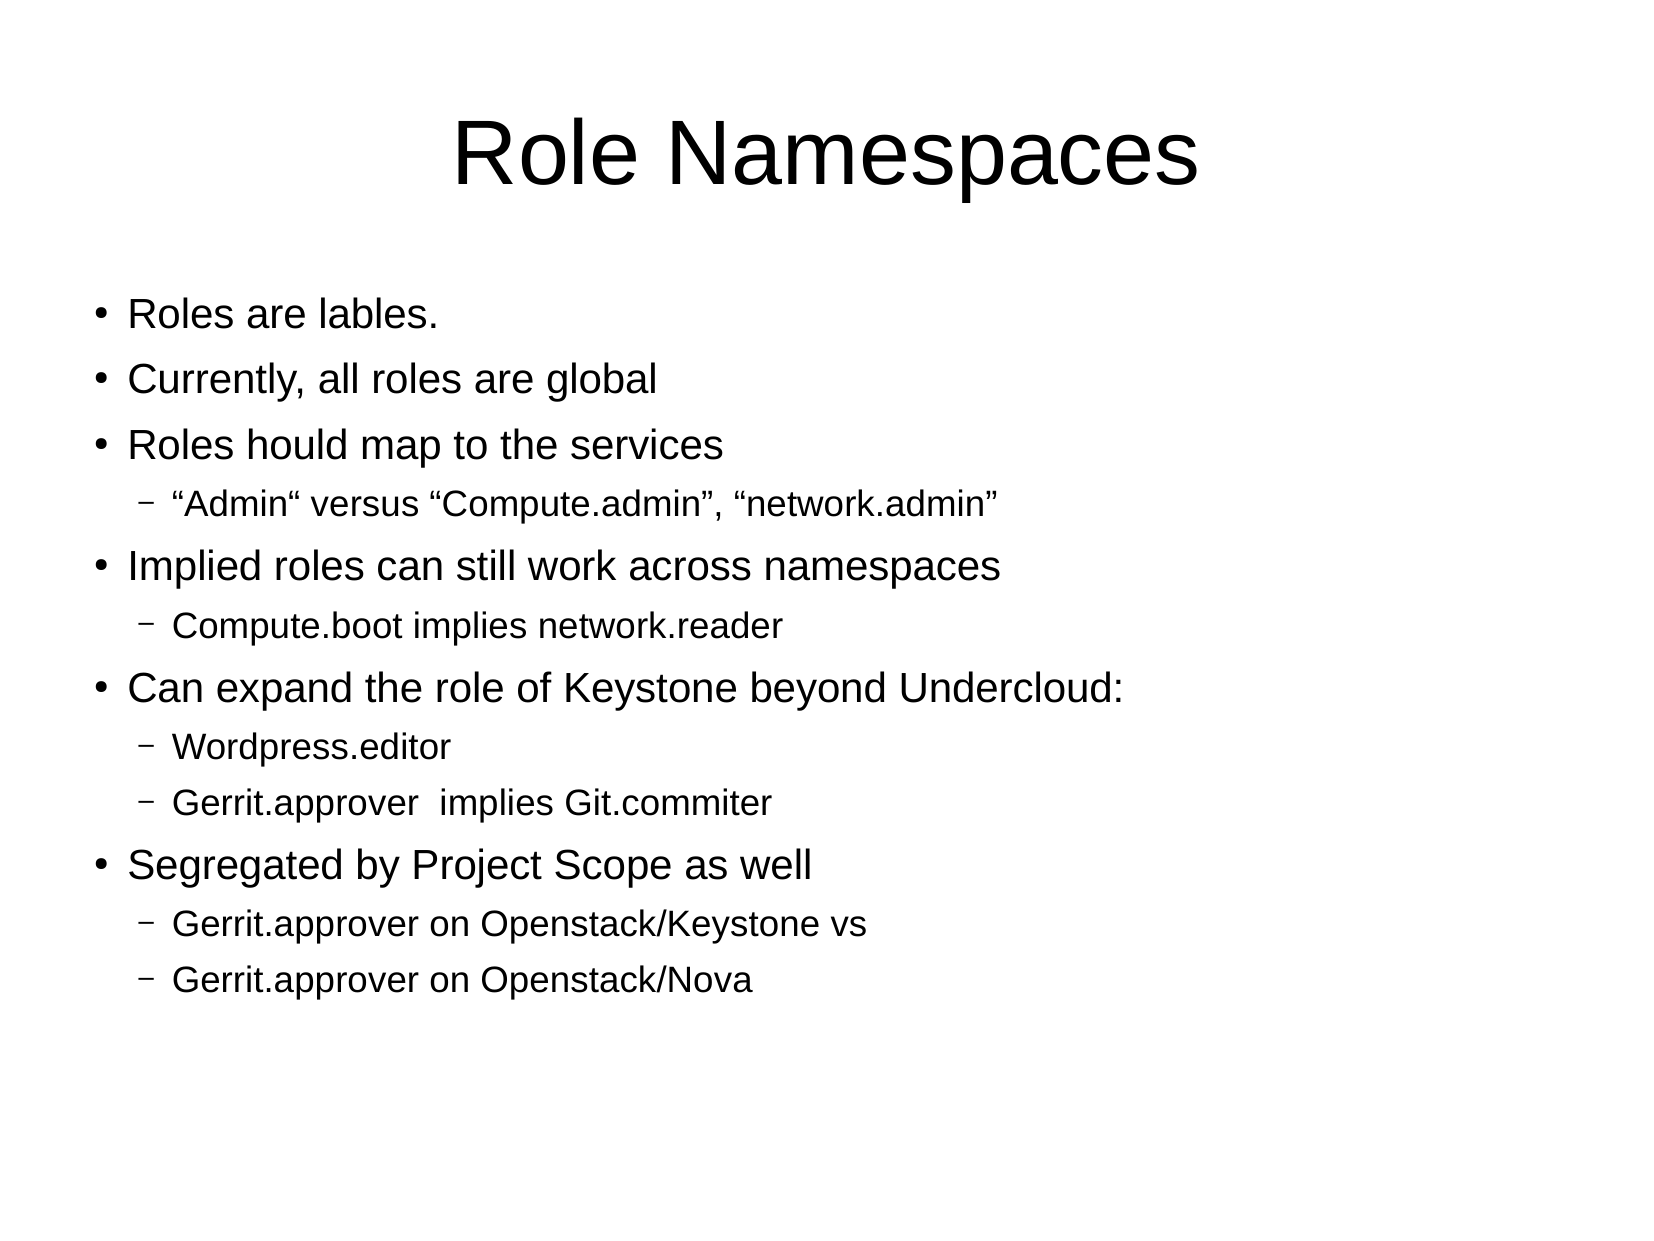

# Role Namespaces
Roles are lables.
Currently, all roles are global
Roles hould map to the services
“Admin“ versus “Compute.admin”, “network.admin”
Implied roles can still work across namespaces
Compute.boot implies network.reader
Can expand the role of Keystone beyond Undercloud:
Wordpress.editor
Gerrit.approver implies Git.commiter
Segregated by Project Scope as well
Gerrit.approver on Openstack/Keystone vs
Gerrit.approver on Openstack/Nova